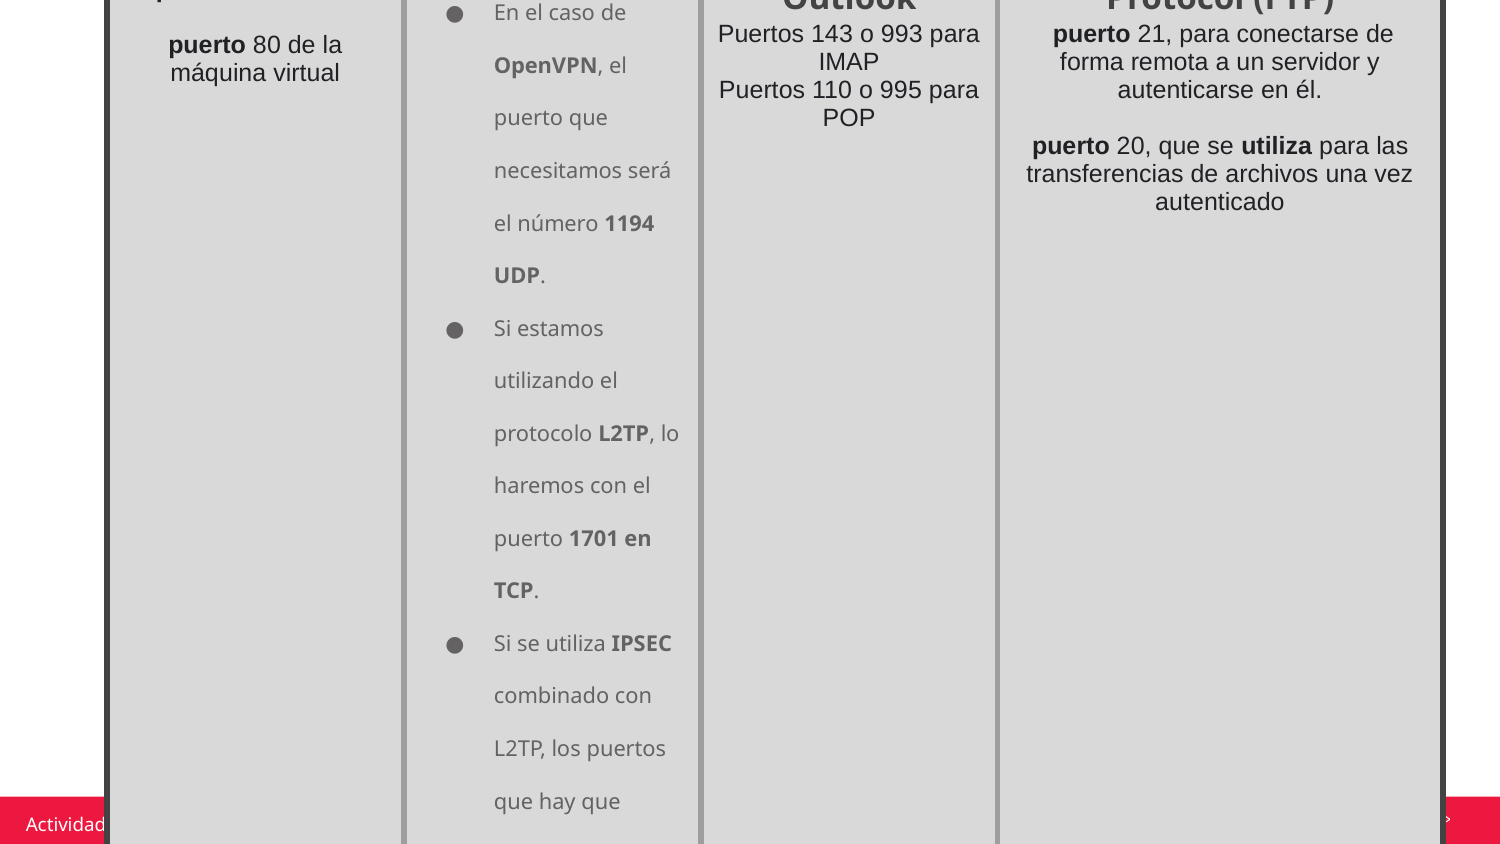

| | | | |
| --- | --- | --- | --- |
| VirtualBox puerto local 8080 puerto 80 de la máquina virtual | VPN En el caso de OpenVPN, el puerto que necesitamos será el número 1194 UDP. Si estamos utilizando el protocolo L2TP, lo haremos con el puerto 1701 en TCP. Si se utiliza IPSEC combinado con L2TP, los puertos que hay que habilitar son el 500 y el 4500 en UDP. 1723 en TCP. | Microsoft Outlook Puertos 143 o 993 para IMAP Puertos 110 o 995 para POP | File Transfer Protocol (FTP) puerto 21, para conectarse de forma remota a un servidor y autenticarse en él. puerto 20, que se utiliza para las transferencias de archivos una vez autenticado |
Aplicaciones a investigar